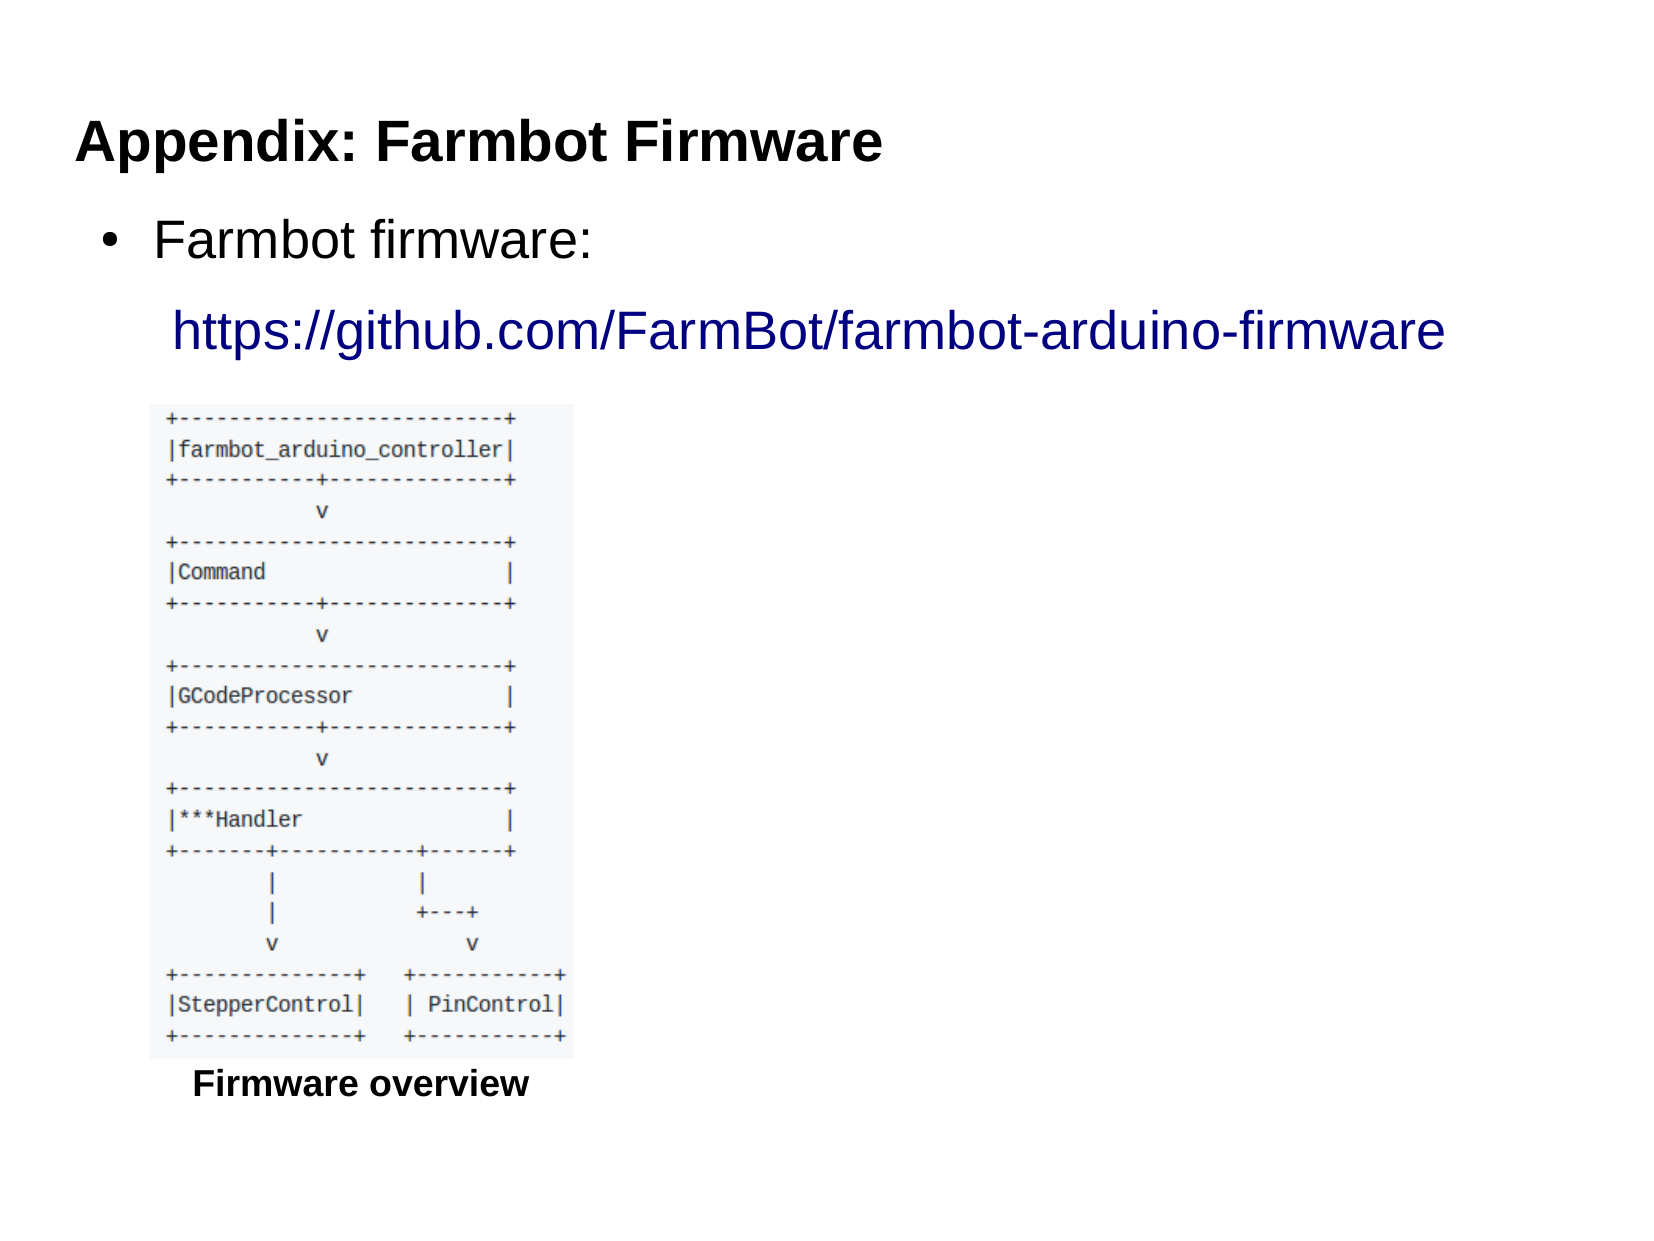

Appendix: Farmbot Firmware
# Farmbot firmware:
 https://github.com/FarmBot/farmbot-arduino-firmware
Firmware overview